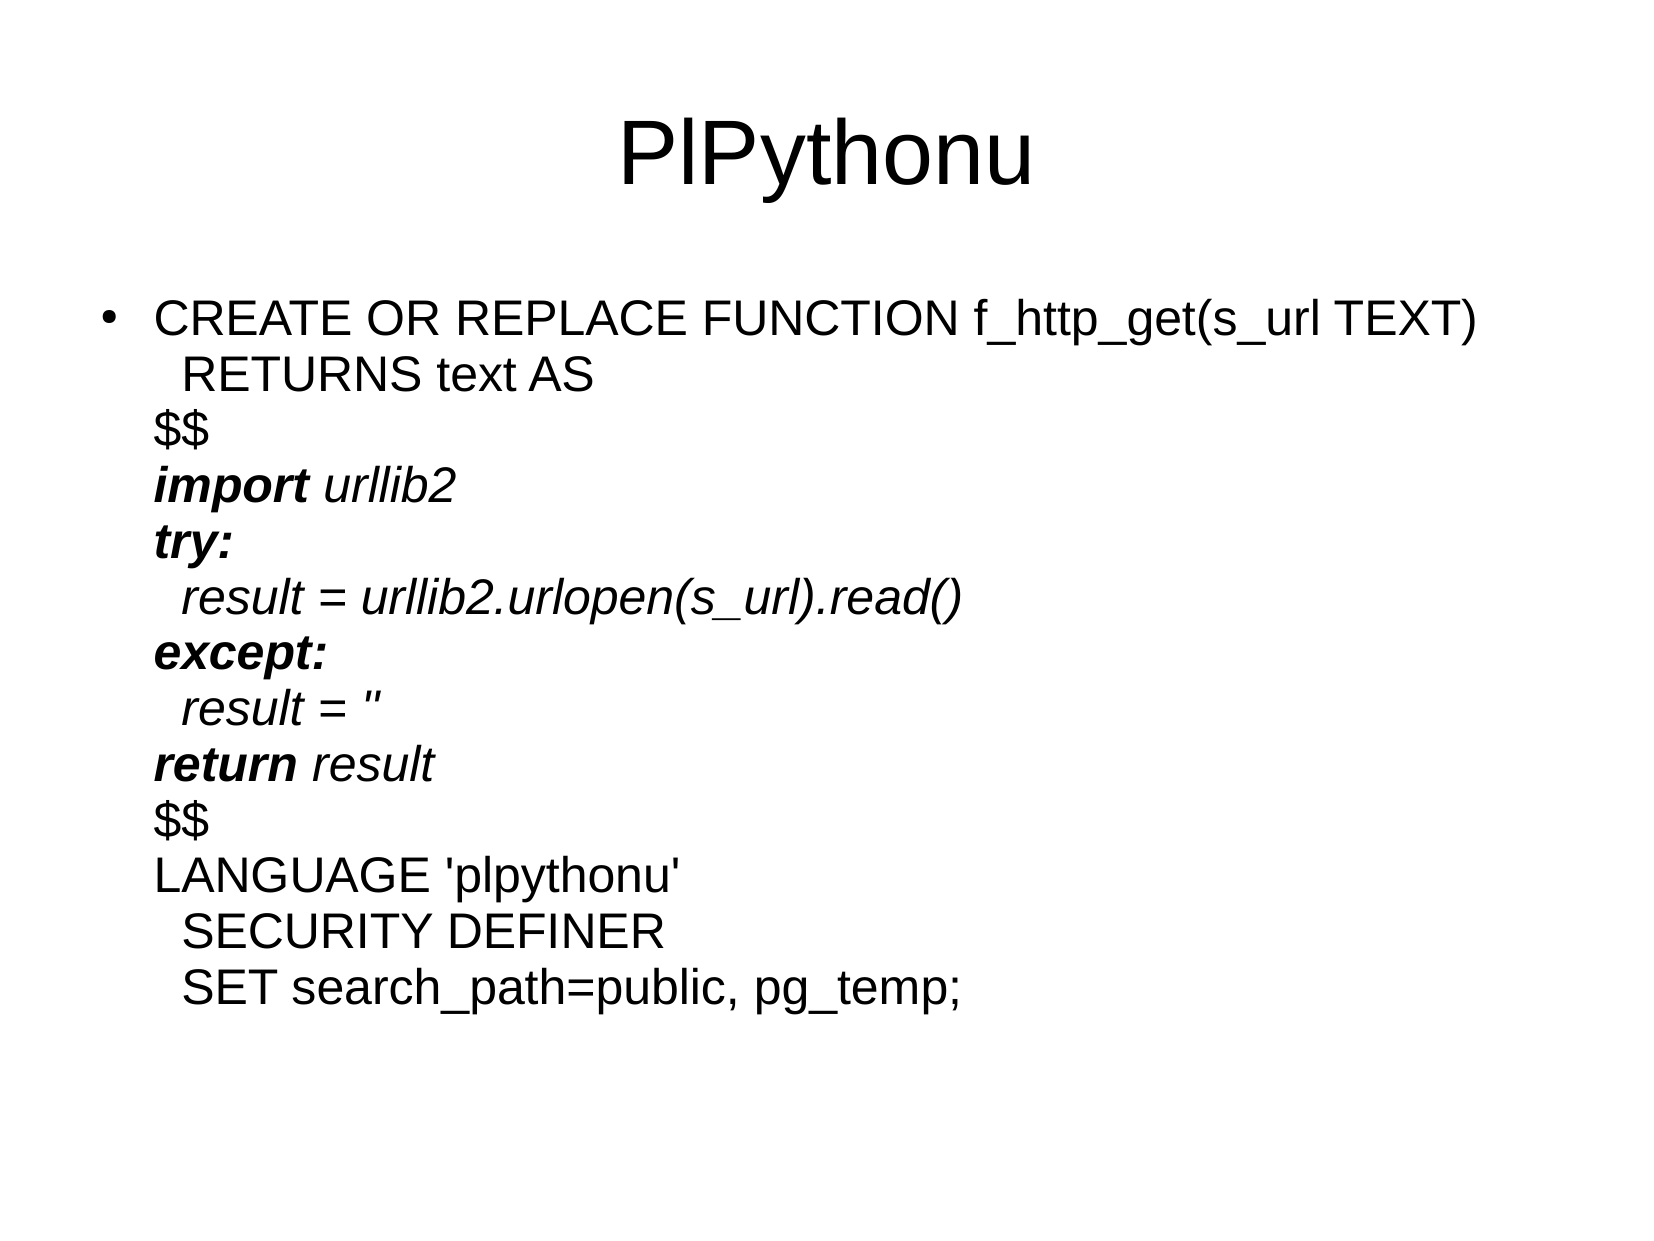

# PlPythonu
CREATE OR REPLACE FUNCTION f_http_get(s_url TEXT)
 RETURNS text AS
$$
import urllib2
try:
 result = urllib2.urlopen(s_url).read()
except:
 result = ''
return result
$$
LANGUAGE 'plpythonu'
 SECURITY DEFINER
 SET search_path=public, pg_temp;